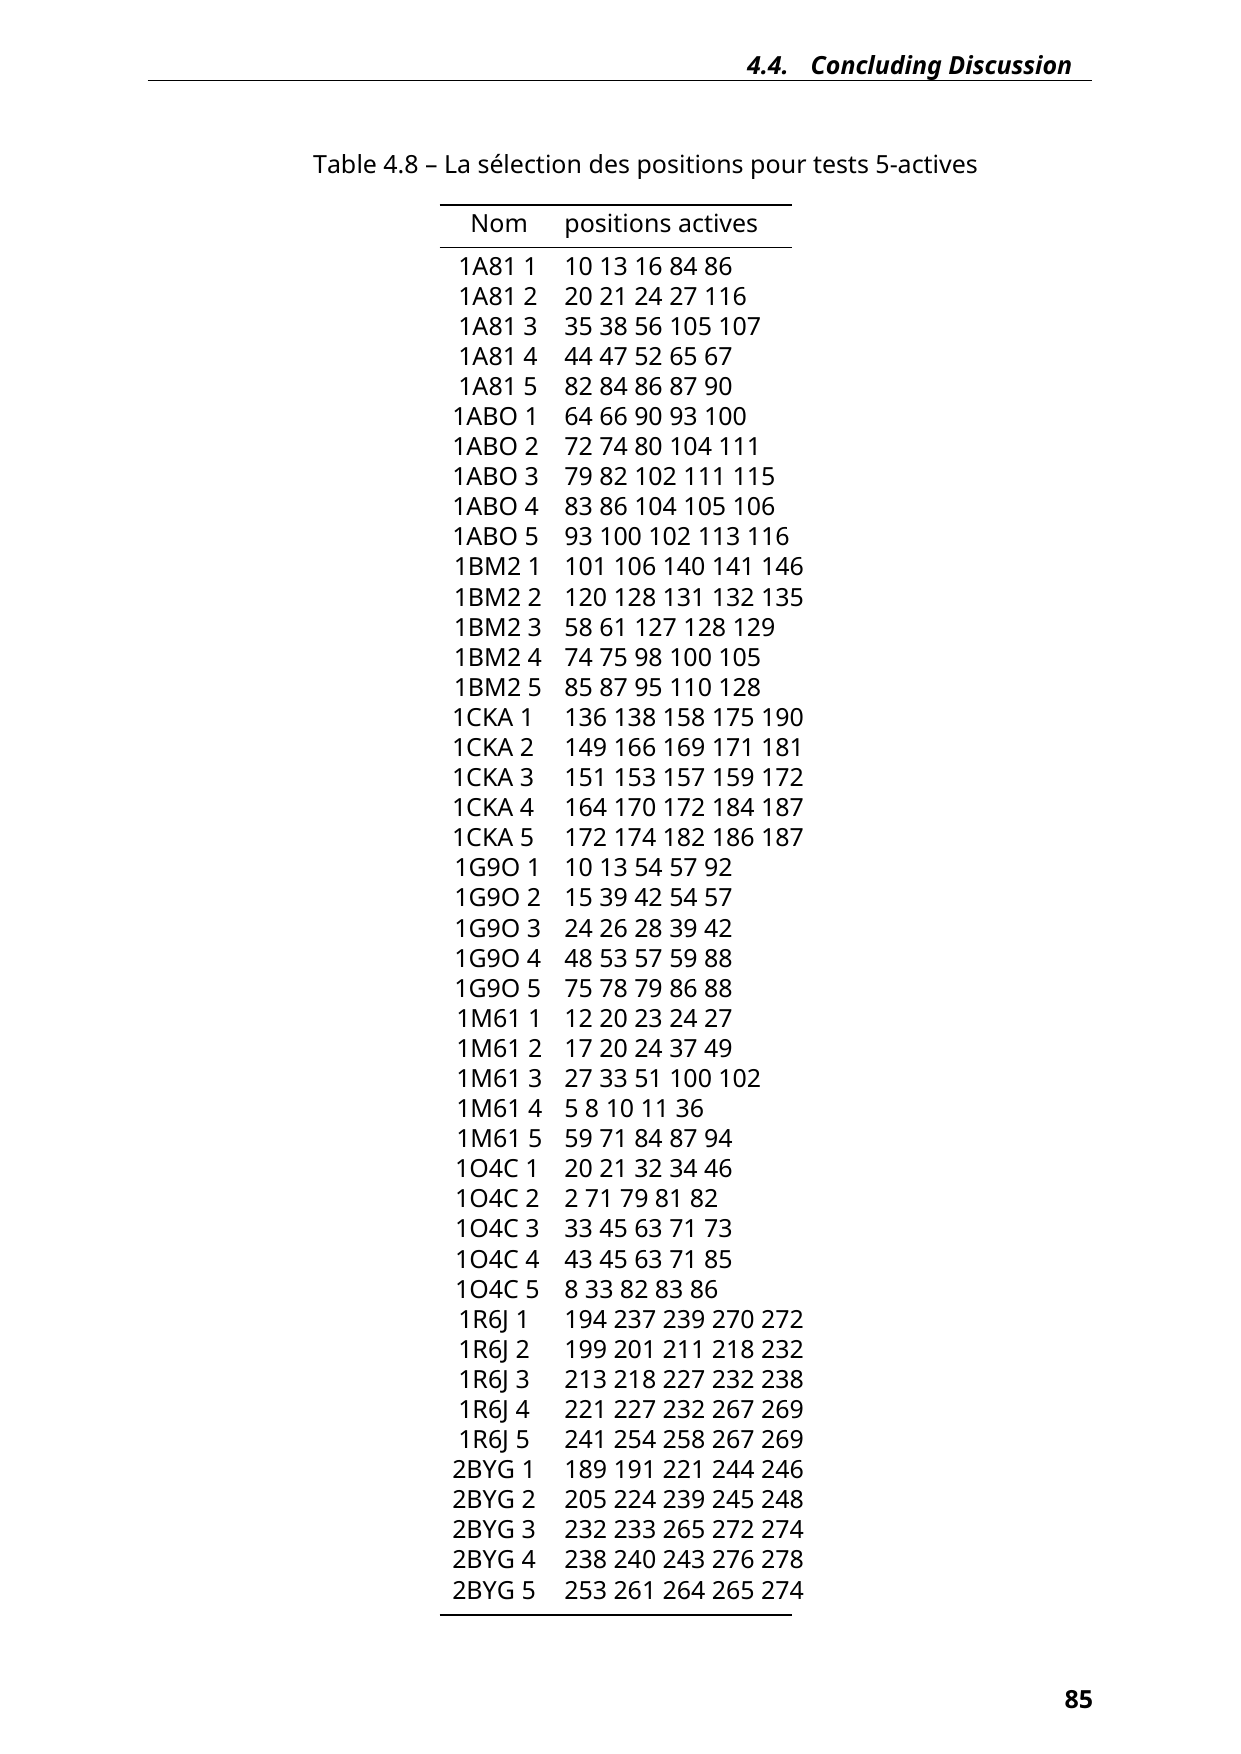

4.4.
Concluding Discussion
Table 4.8 – La sélection des positions pour tests 5-actives
Nom
positions actives
1A81 1
10 13 16 84 86
1A81 2
20 21 24 27 116
1A81 3
35 38 56 105 107
1A81 4
44 47 52 65 67
1A81 5
82 84 86 87 90
1ABO 1
64 66 90 93 100
1ABO 2
72 74 80 104 111
1ABO 3
79 82 102 111 115
1ABO 4
83 86 104 105 106
1ABO 5
93 100 102 113 116
1BM2 1
101 106 140 141 146
1BM2 2
120 128 131 132 135
1BM2 3
58 61 127 128 129
1BM2 4
74 75 98 100 105
1BM2 5
85 87 95 110 128
1CKA 1
136 138 158 175 190
1CKA 2
149 166 169 171 181
1CKA 3
151 153 157 159 172
1CKA 4
164 170 172 184 187
1CKA 5
172 174 182 186 187
1G9O 1
10 13 54 57 92
1G9O 2
15 39 42 54 57
1G9O 3
24 26 28 39 42
1G9O 4
48 53 57 59 88
1G9O 5
75 78 79 86 88
1M61 1
12 20 23 24 27
1M61 2
17 20 24 37 49
1M61 3
27 33 51 100 102
1M61 4
5 8 10 11 36
1M61 5
59 71 84 87 94
1O4C 1
20 21 32 34 46
1O4C 2
2 71 79 81 82
1O4C 3
33 45 63 71 73
1O4C 4
43 45 63 71 85
1O4C 5
8 33 82 83 86
1R6J 1
194 237 239 270 272
1R6J 2
199 201 211 218 232
1R6J 3
213 218 227 232 238
1R6J 4
221 227 232 267 269
1R6J 5
241 254 258 267 269
2BYG 1
189 191 221 244 246
2BYG 2
205 224 239 245 248
2BYG 3
232 233 265 272 274
2BYG 4
238 240 243 276 278
2BYG 5
253 261 264 265 274
85